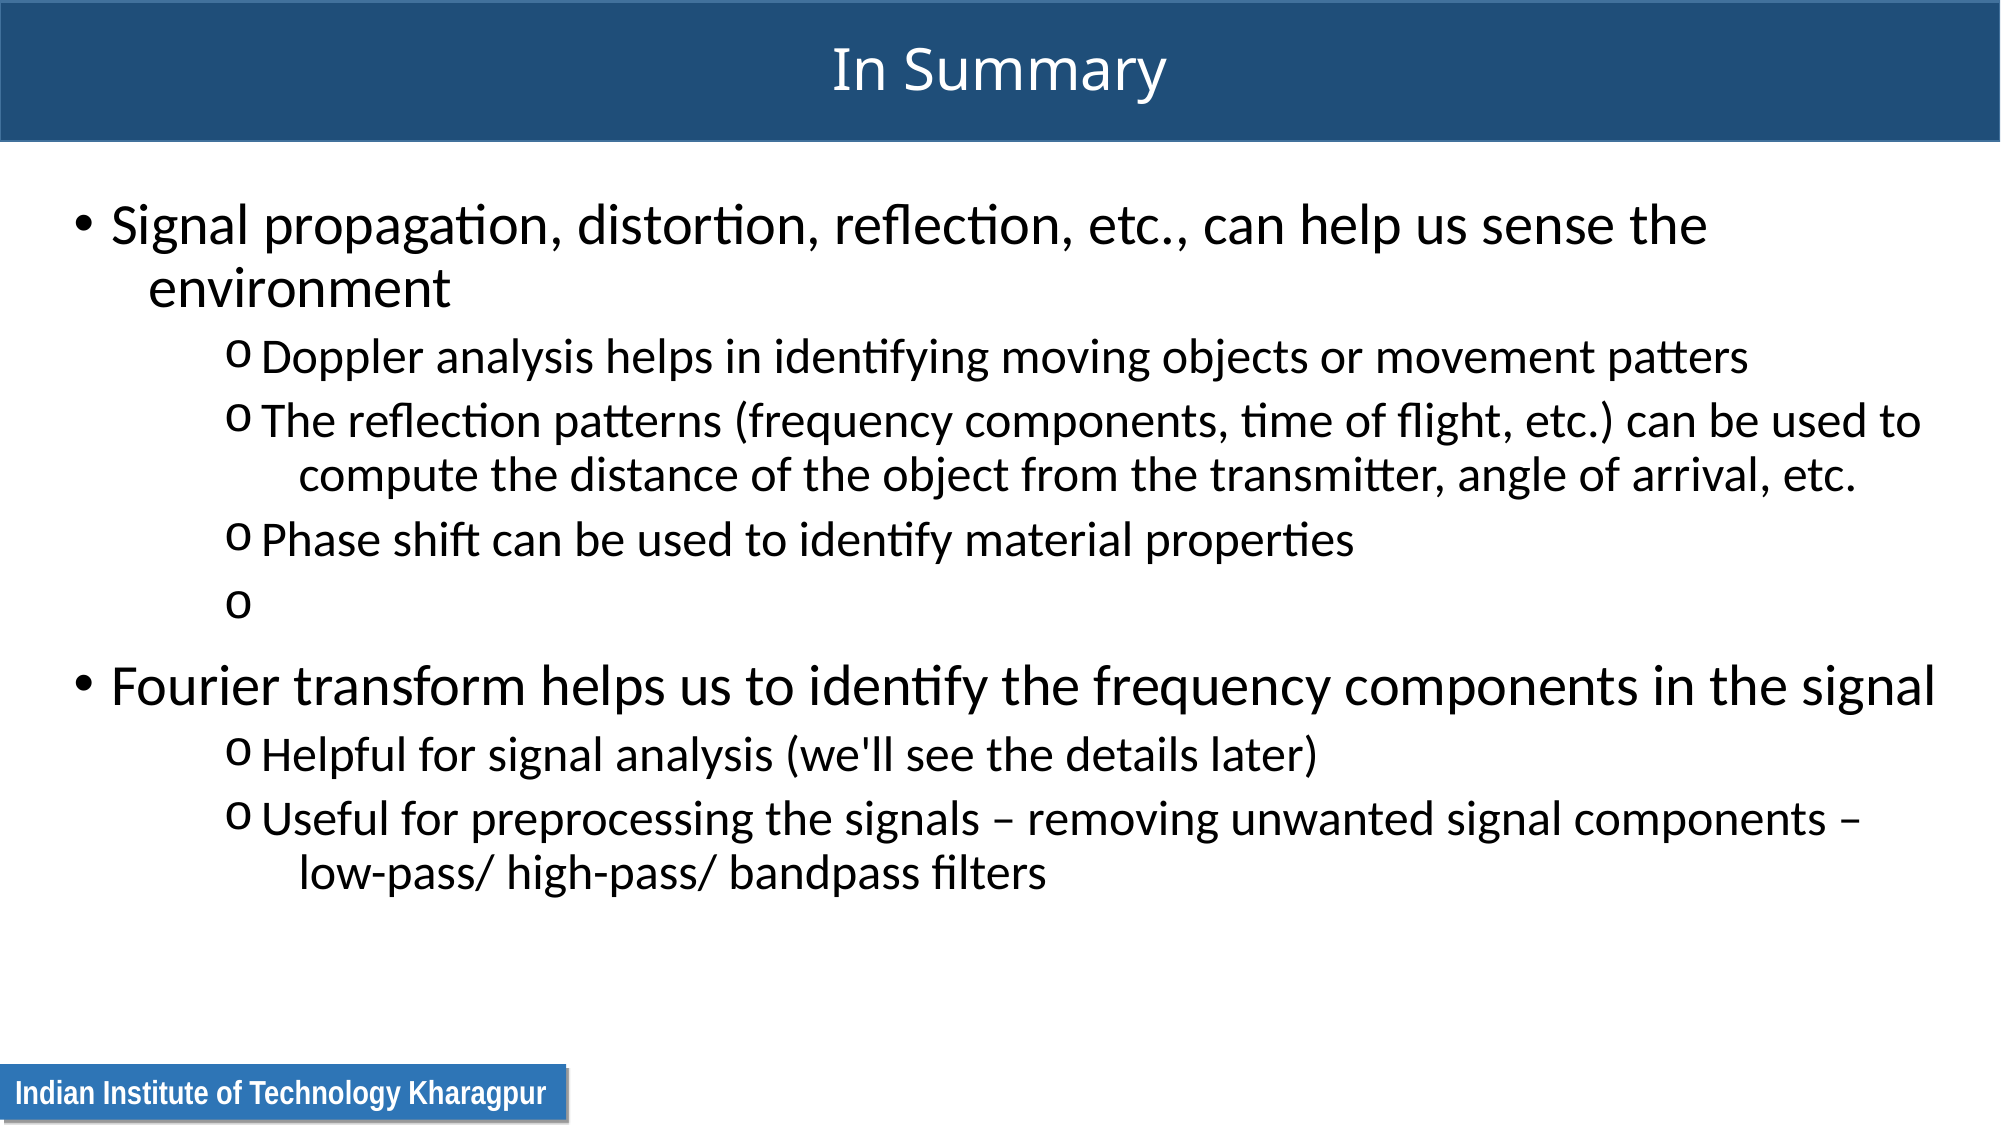

In Summary
# Signal propagation, distortion, reflection, etc., can help us sense the environment
Doppler analysis helps in identifying moving objects or movement patters
The reflection patterns (frequency components, time of flight, etc.) can be used to compute the distance of the object from the transmitter, angle of arrival, etc.
Phase shift can be used to identify material properties
Fourier transform helps us to identify the frequency components in the signal
Helpful for signal analysis (we'll see the details later)
Useful for preprocessing the signals – removing unwanted signal components – low-pass/ high-pass/ bandpass filters